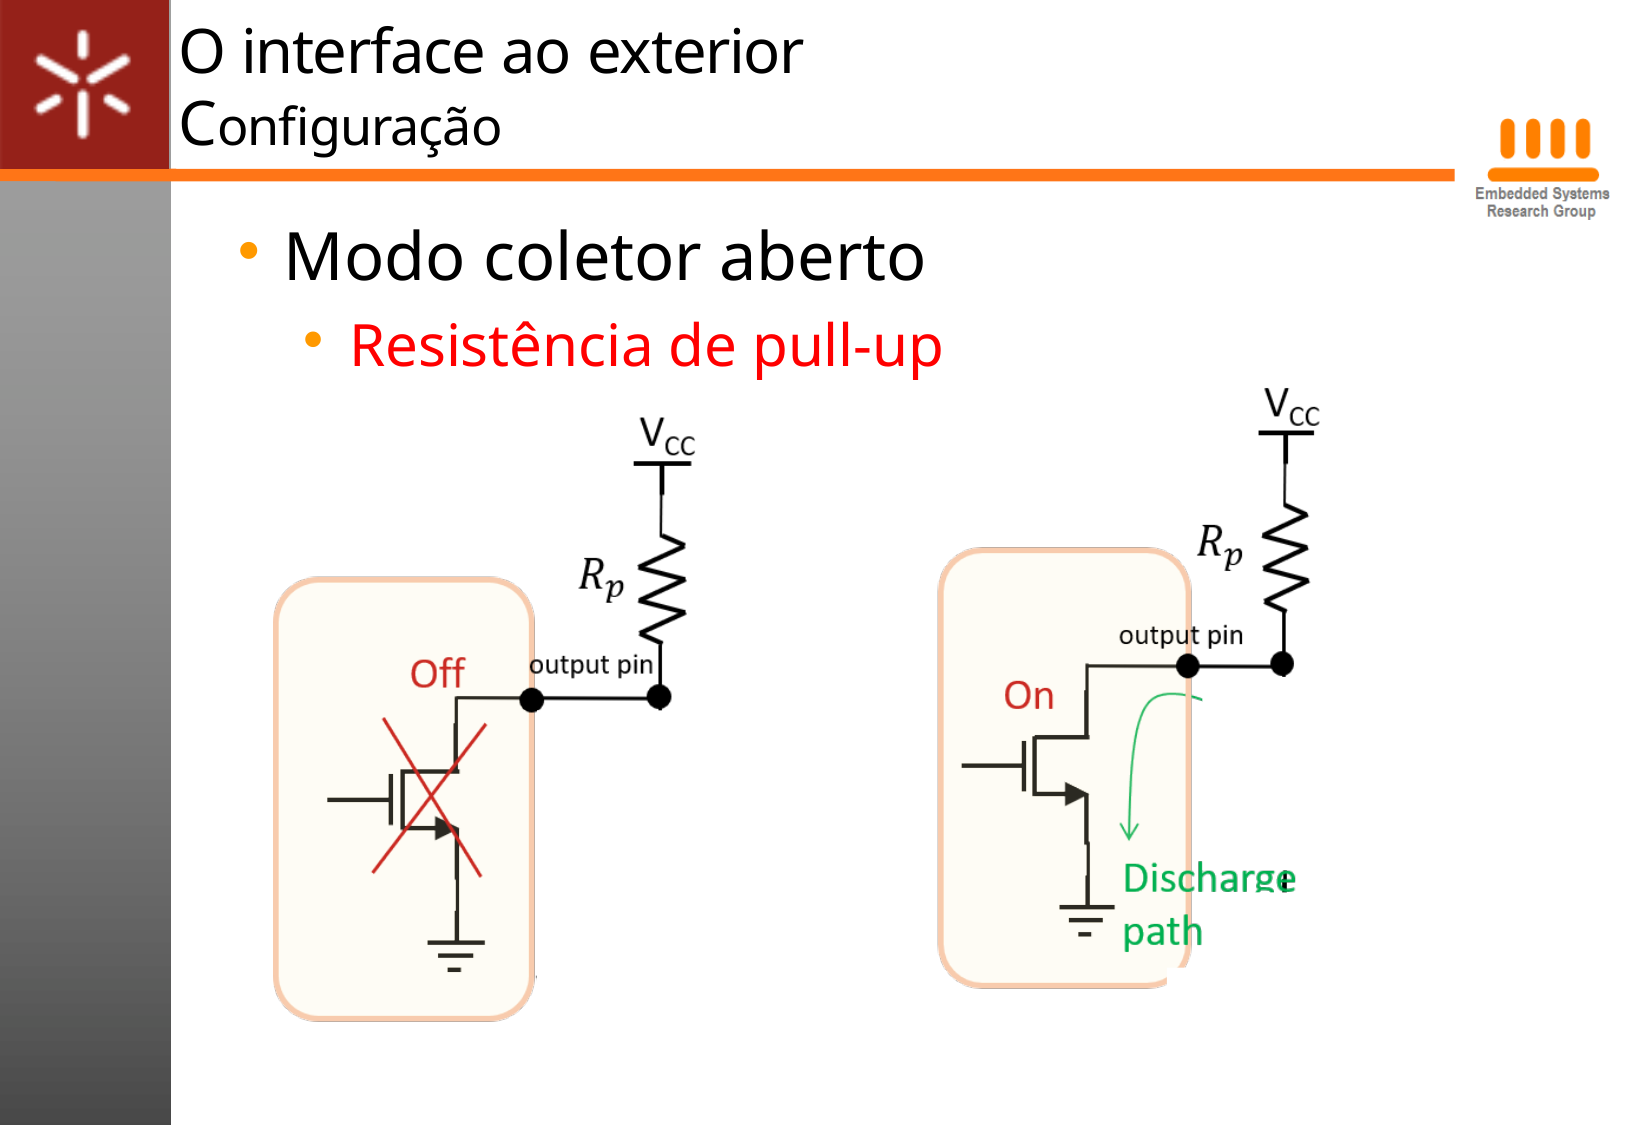

# O interface ao exterior Configuração
Modo coletor aberto
Resistência de pull-up